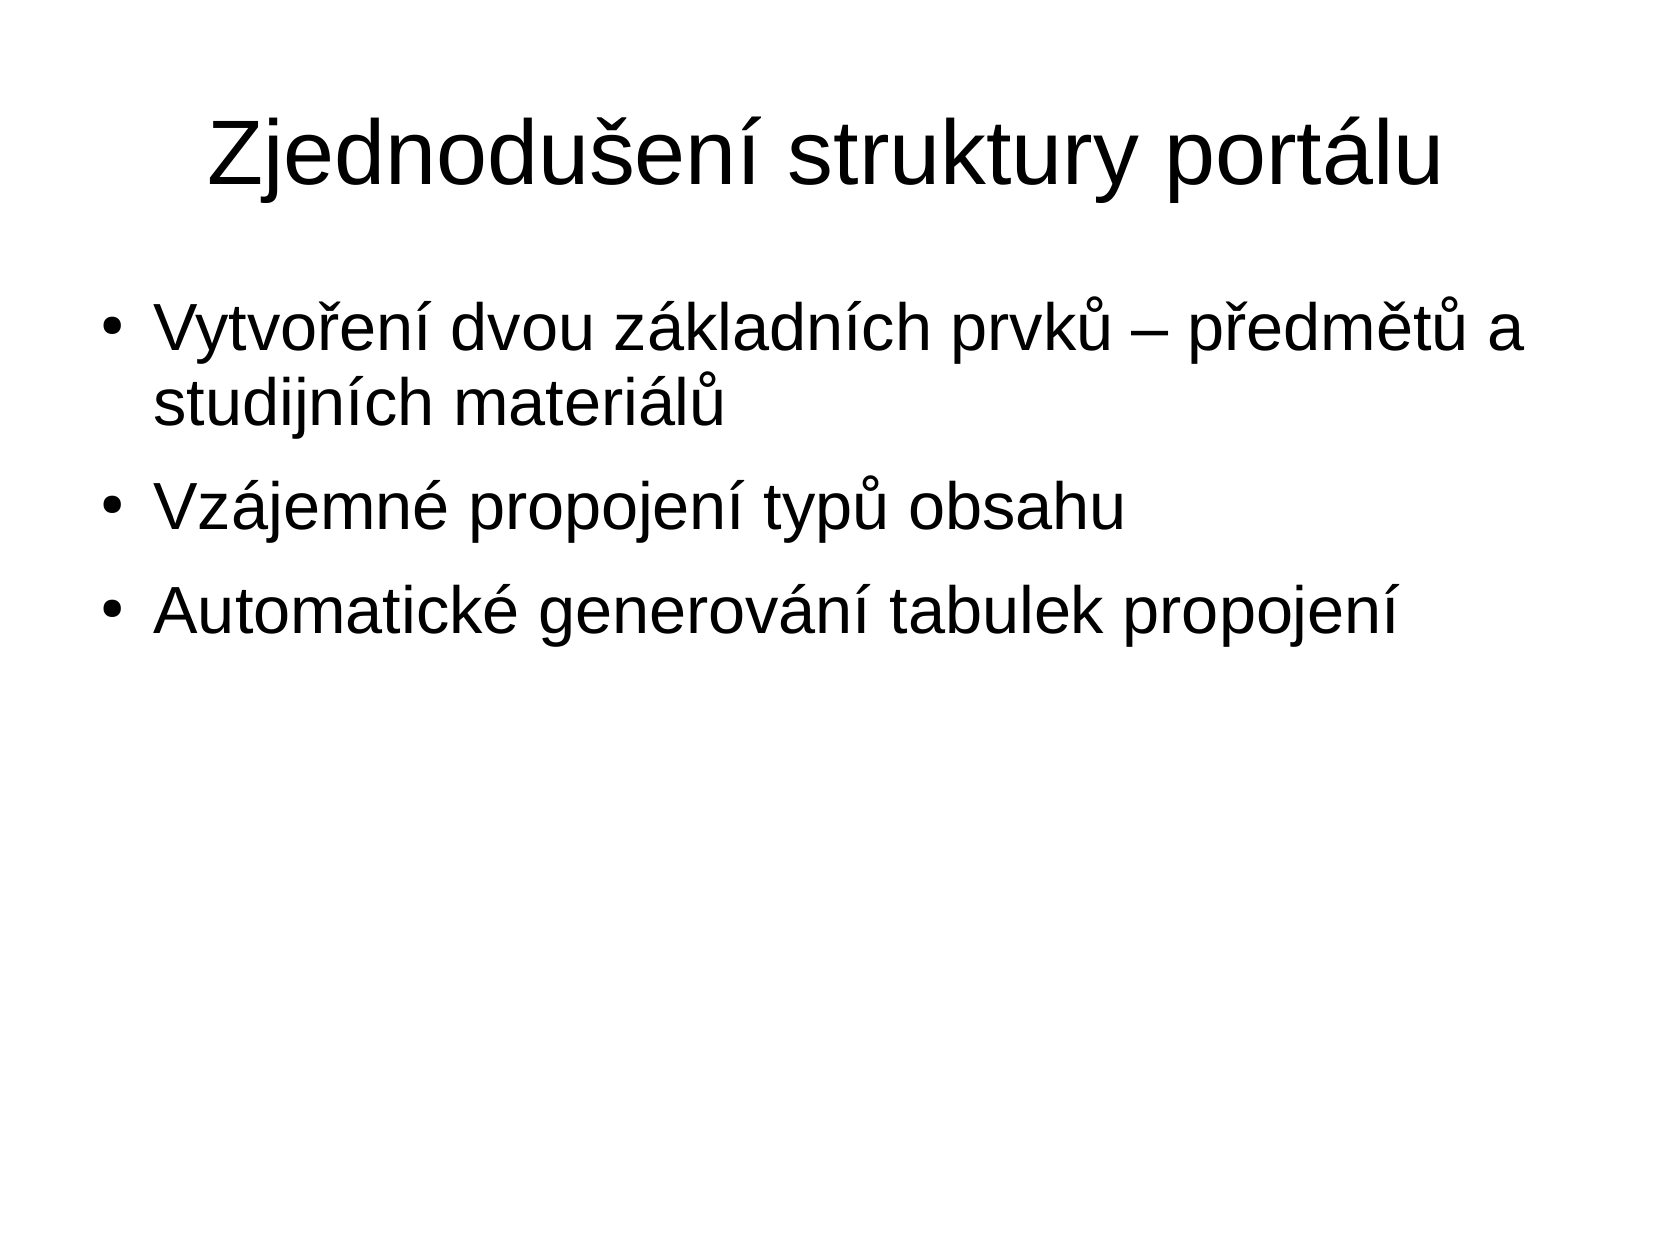

# Zjednodušení struktury portálu
Vytvoření dvou základních prvků – předmětů a studijních materiálů
Vzájemné propojení typů obsahu
Automatické generování tabulek propojení